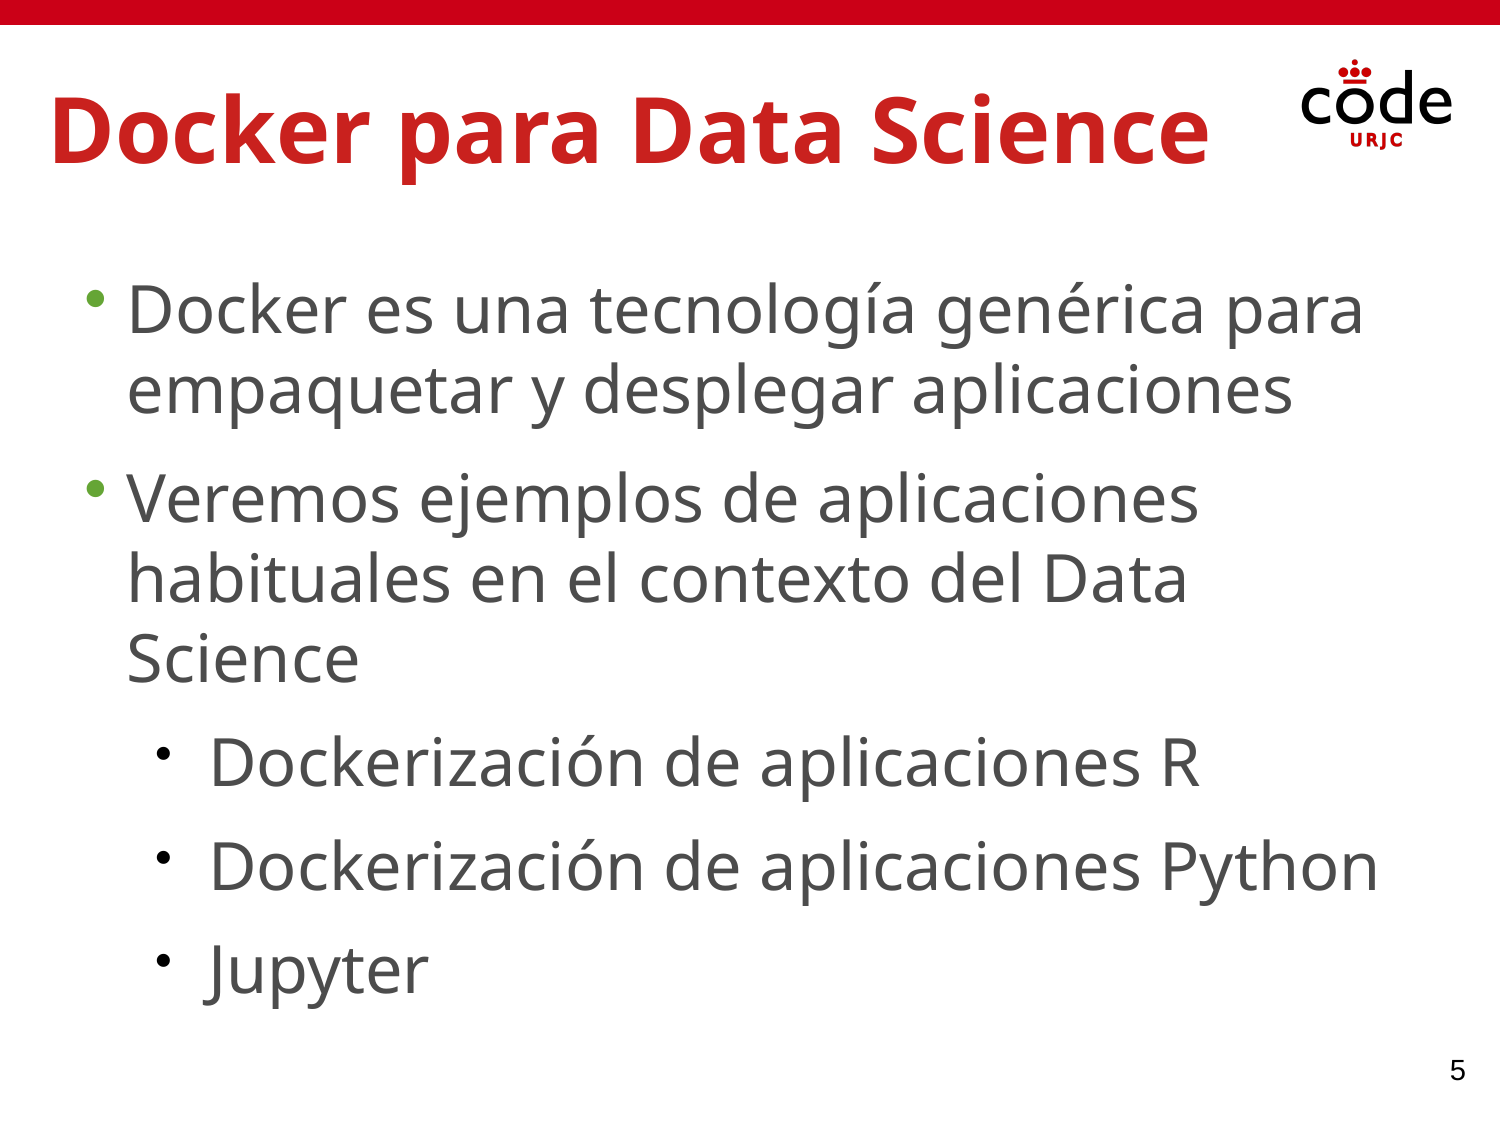

# Docker para Data Science
Docker es una tecnología genérica para empaquetar y desplegar aplicaciones
Veremos ejemplos de aplicaciones habituales en el contexto del Data Science
Dockerización de aplicaciones R
Dockerización de aplicaciones Python
Jupyter